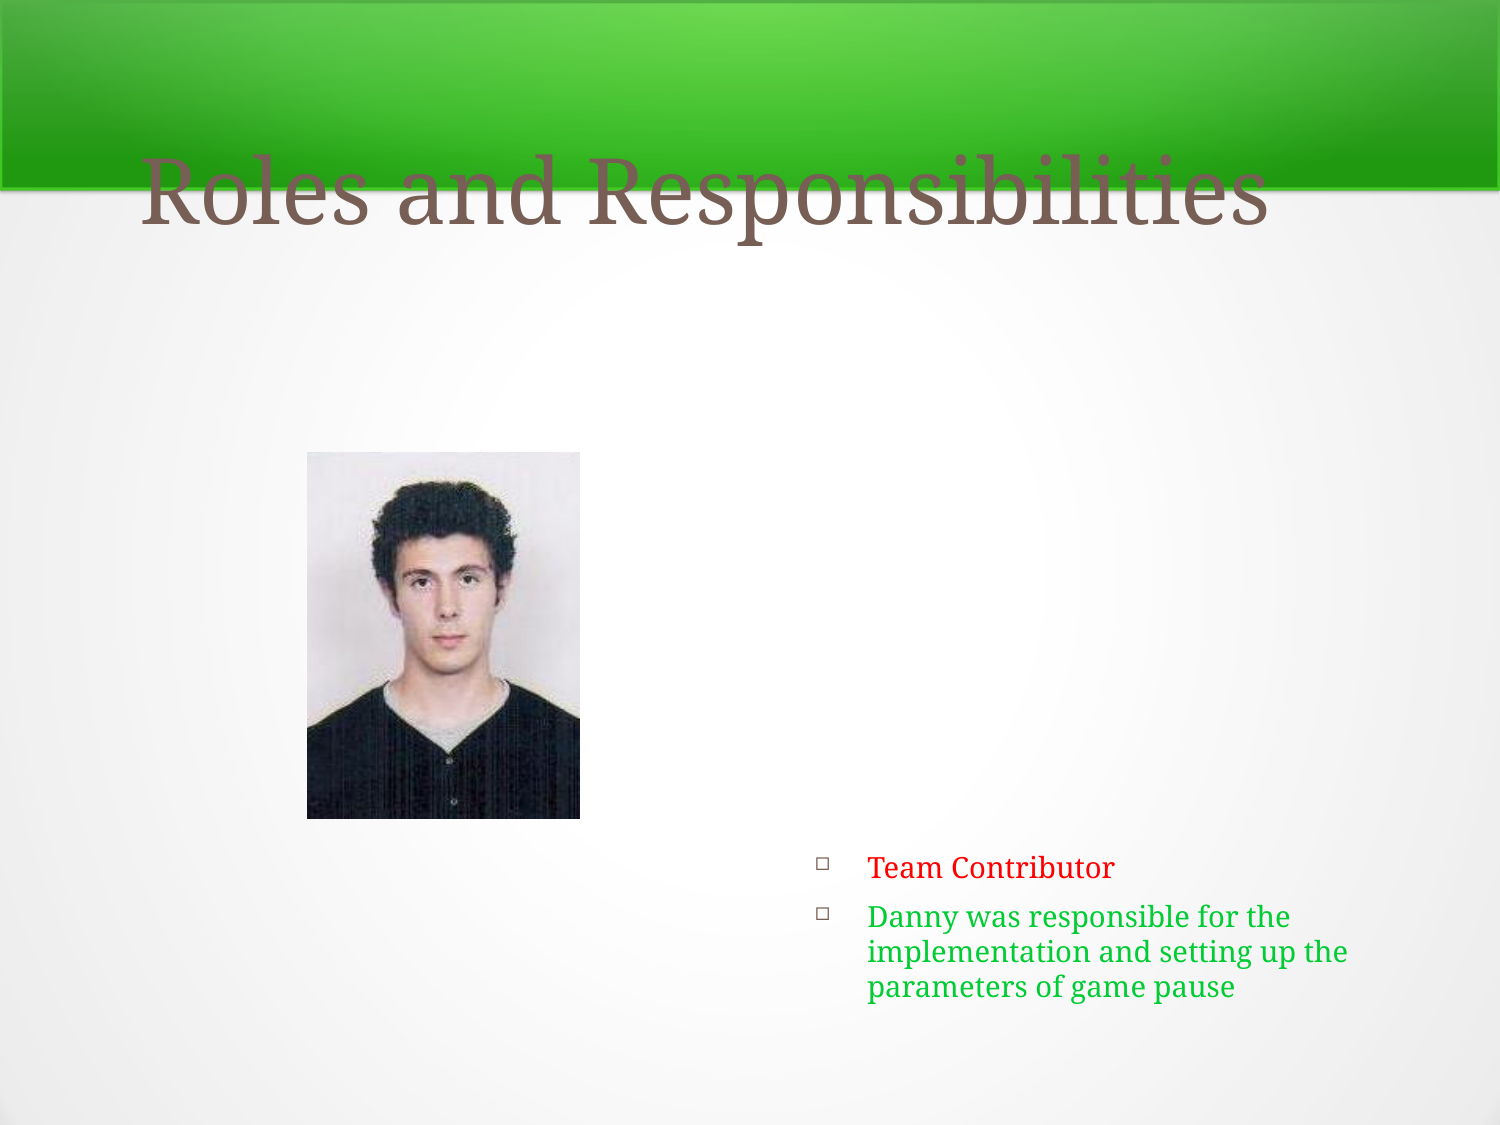

Roles and Responsibilities
# Team Contributor
Danny was responsible for the implementation and setting up the parameters of game pause